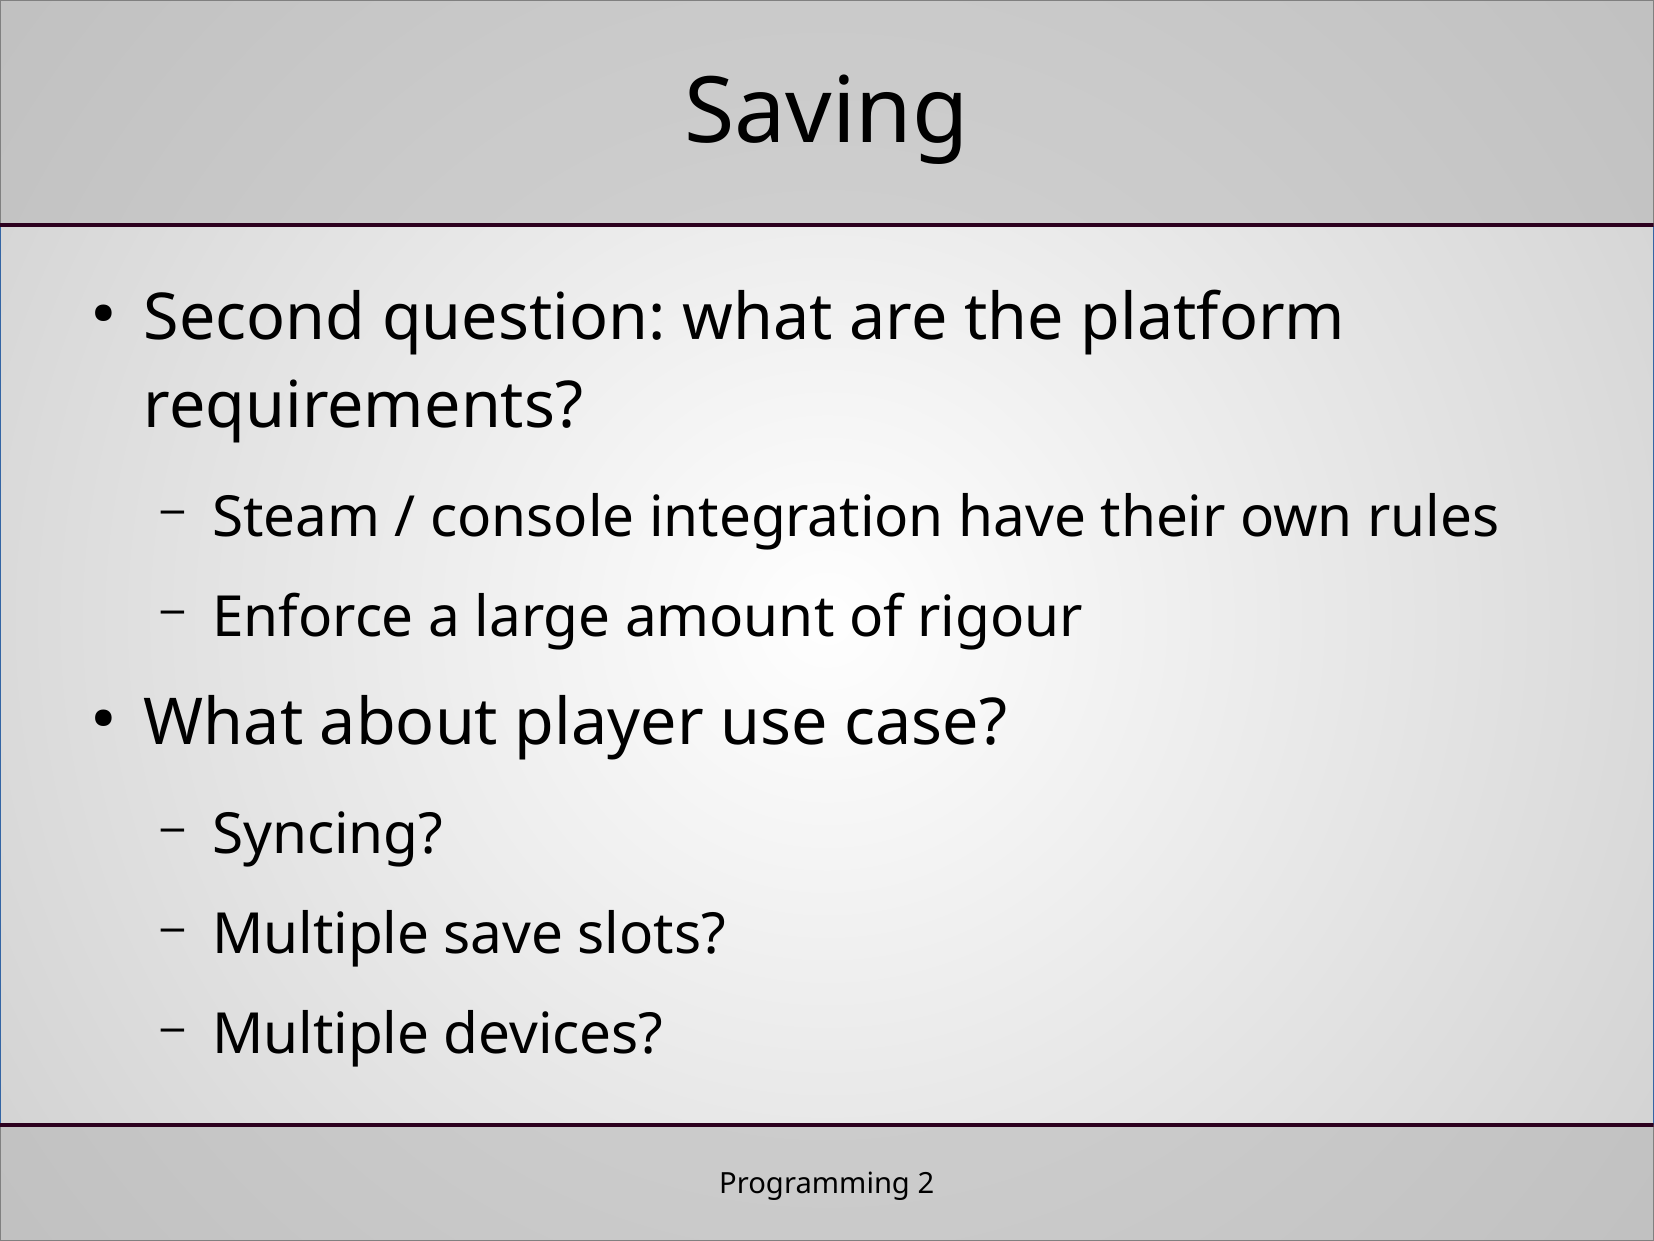

# Saving
Second question: what are the platform requirements?
Steam / console integration have their own rules
Enforce a large amount of rigour
What about player use case?
Syncing?
Multiple save slots?
Multiple devices?